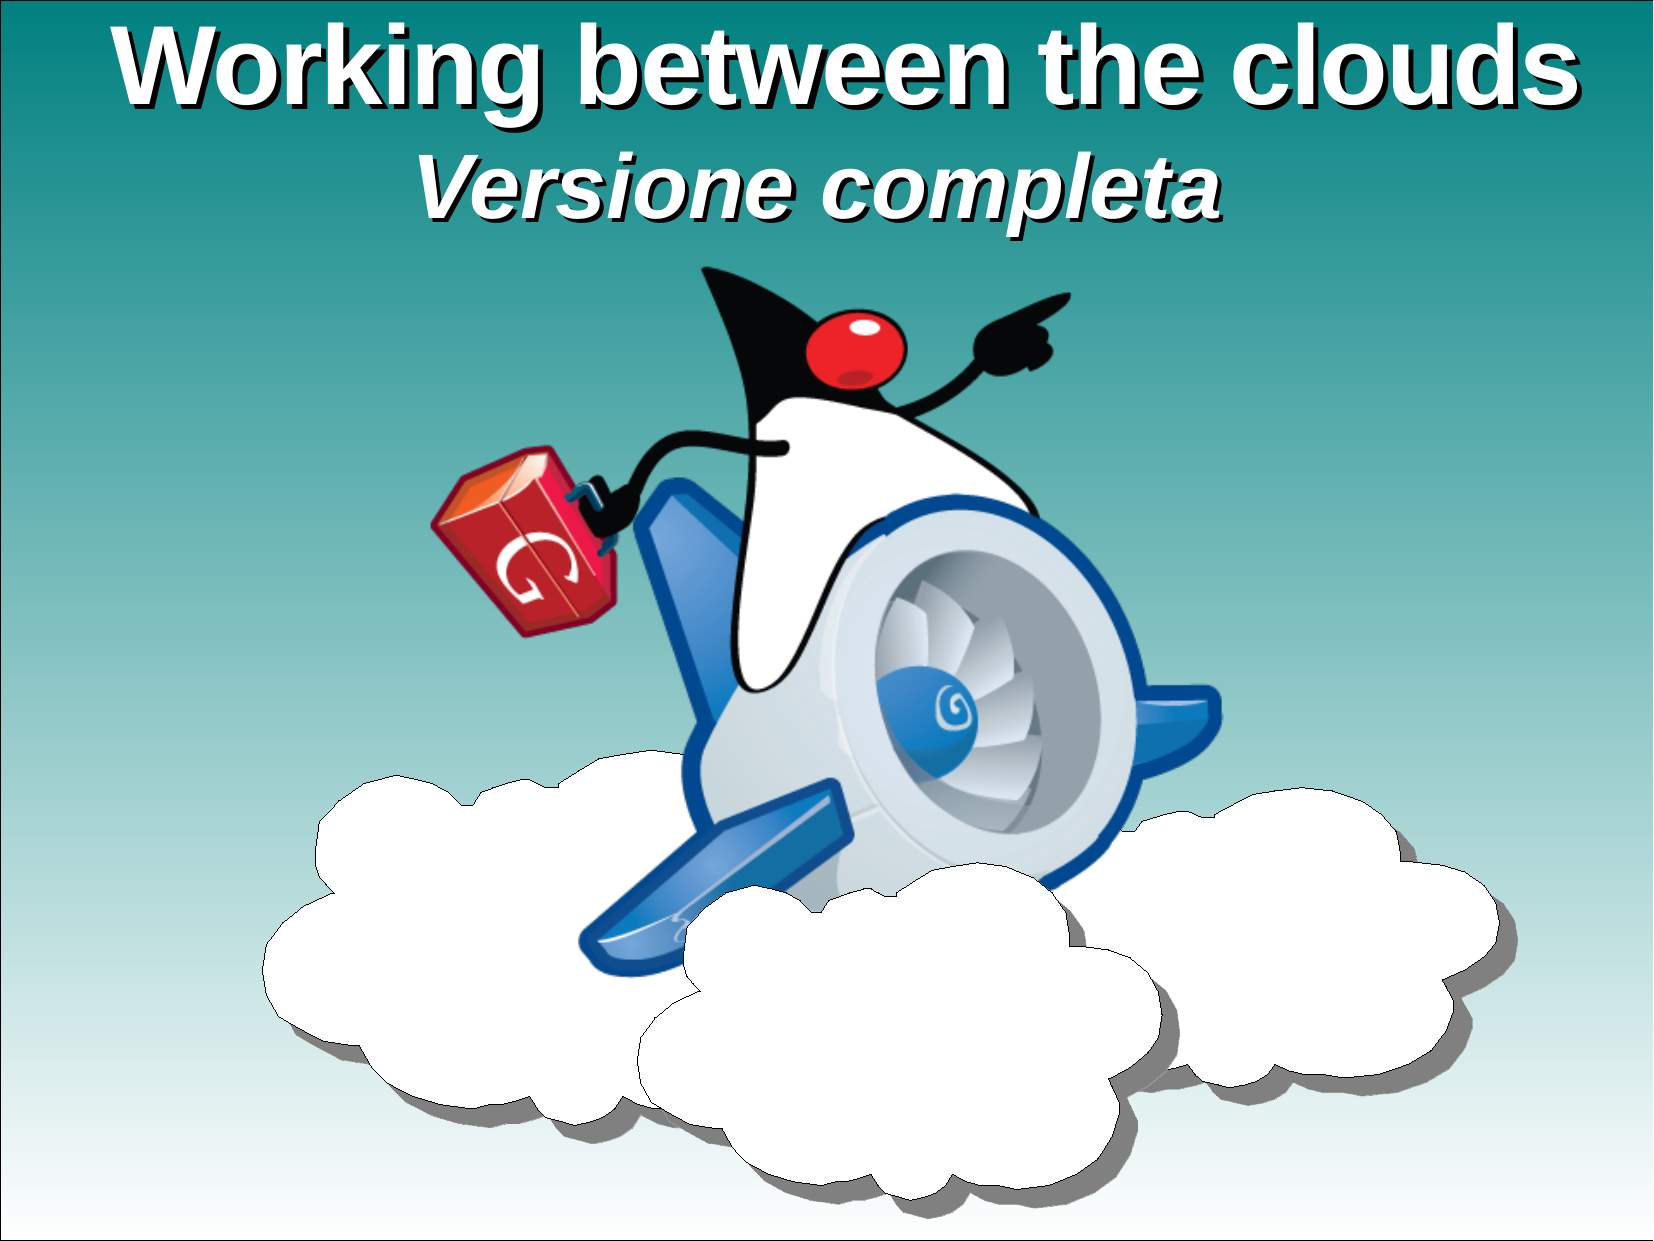

# Working between the clouds
Versione completa